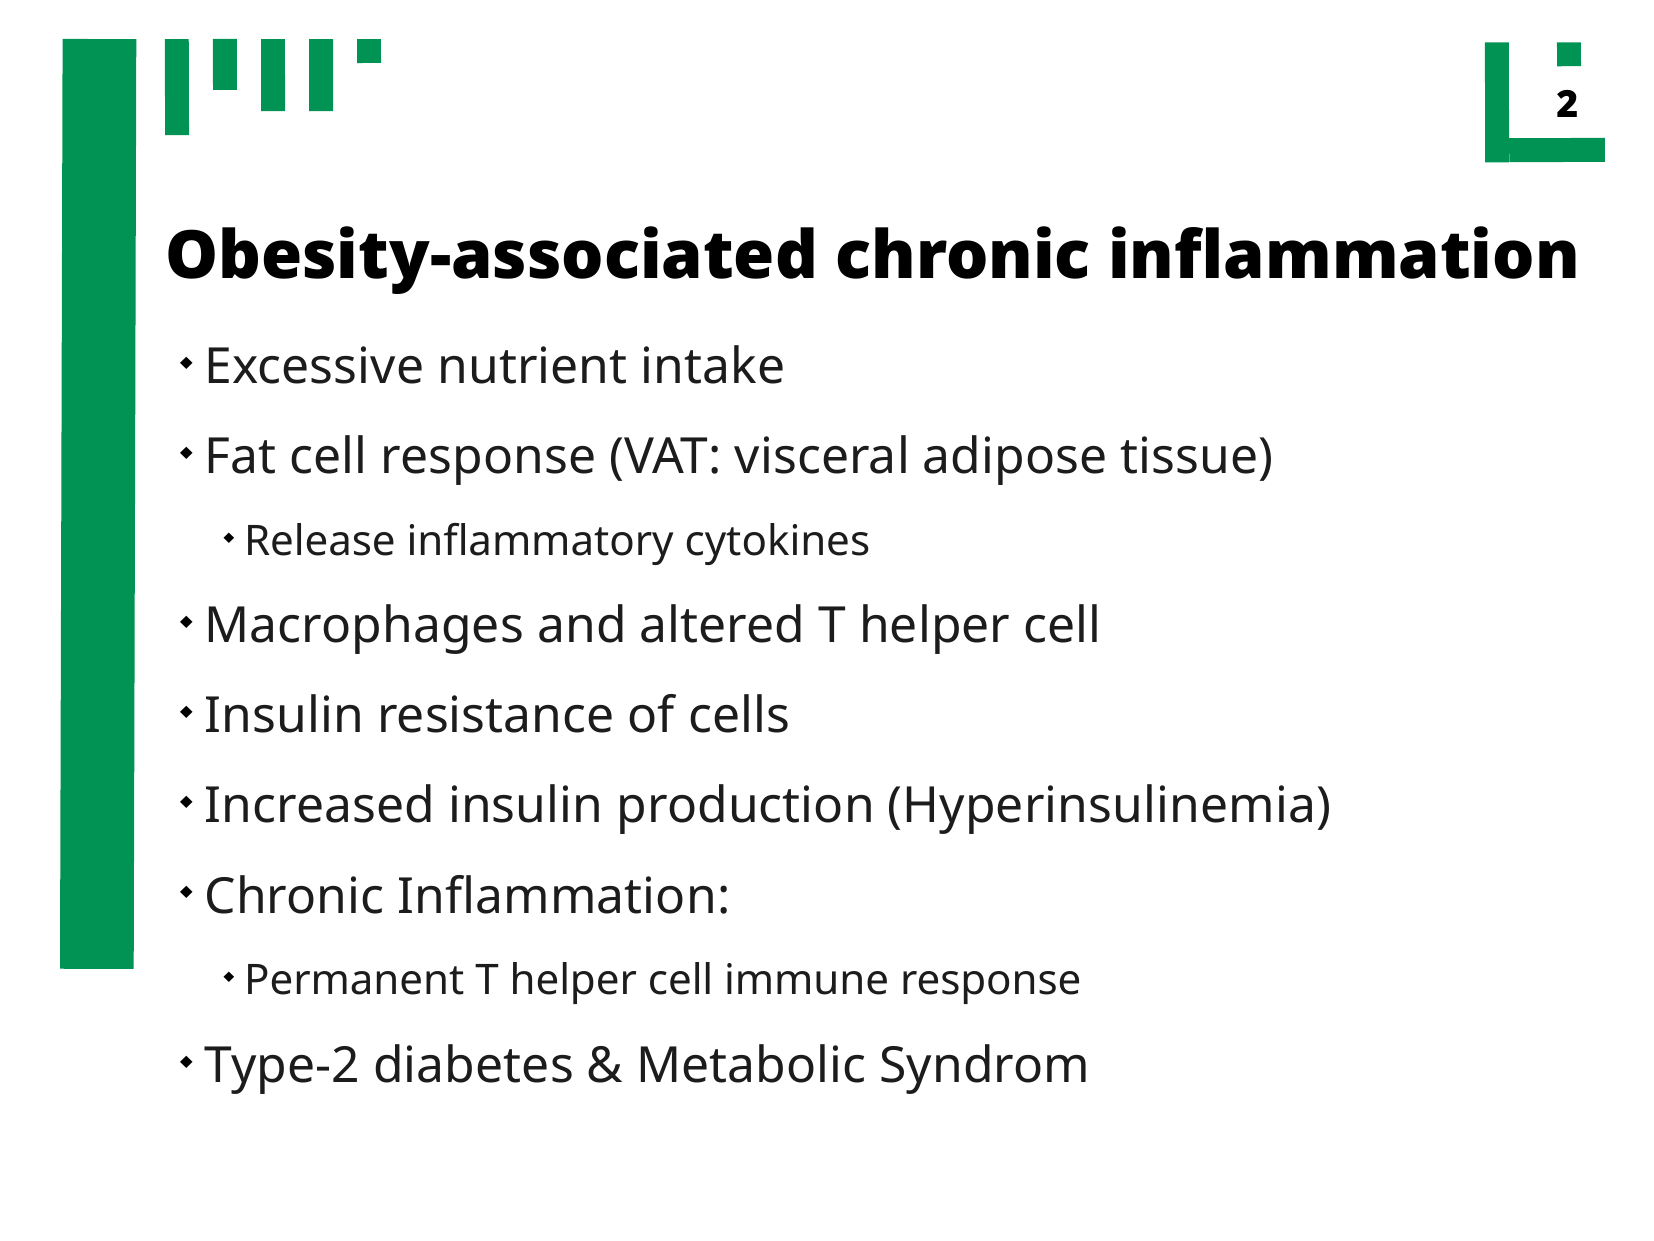

# Obesity-associated chronic inflammation
 Excessive nutrient intake
 Fat cell response (VAT: visceral adipose tissue)
 Release inflammatory cytokines
 Macrophages and altered T helper cell
 Insulin resistance of cells
 Increased insulin production (Hyperinsulinemia)
 Chronic Inflammation:
 Permanent T helper cell immune response
 Type-2 diabetes & Metabolic Syndrom